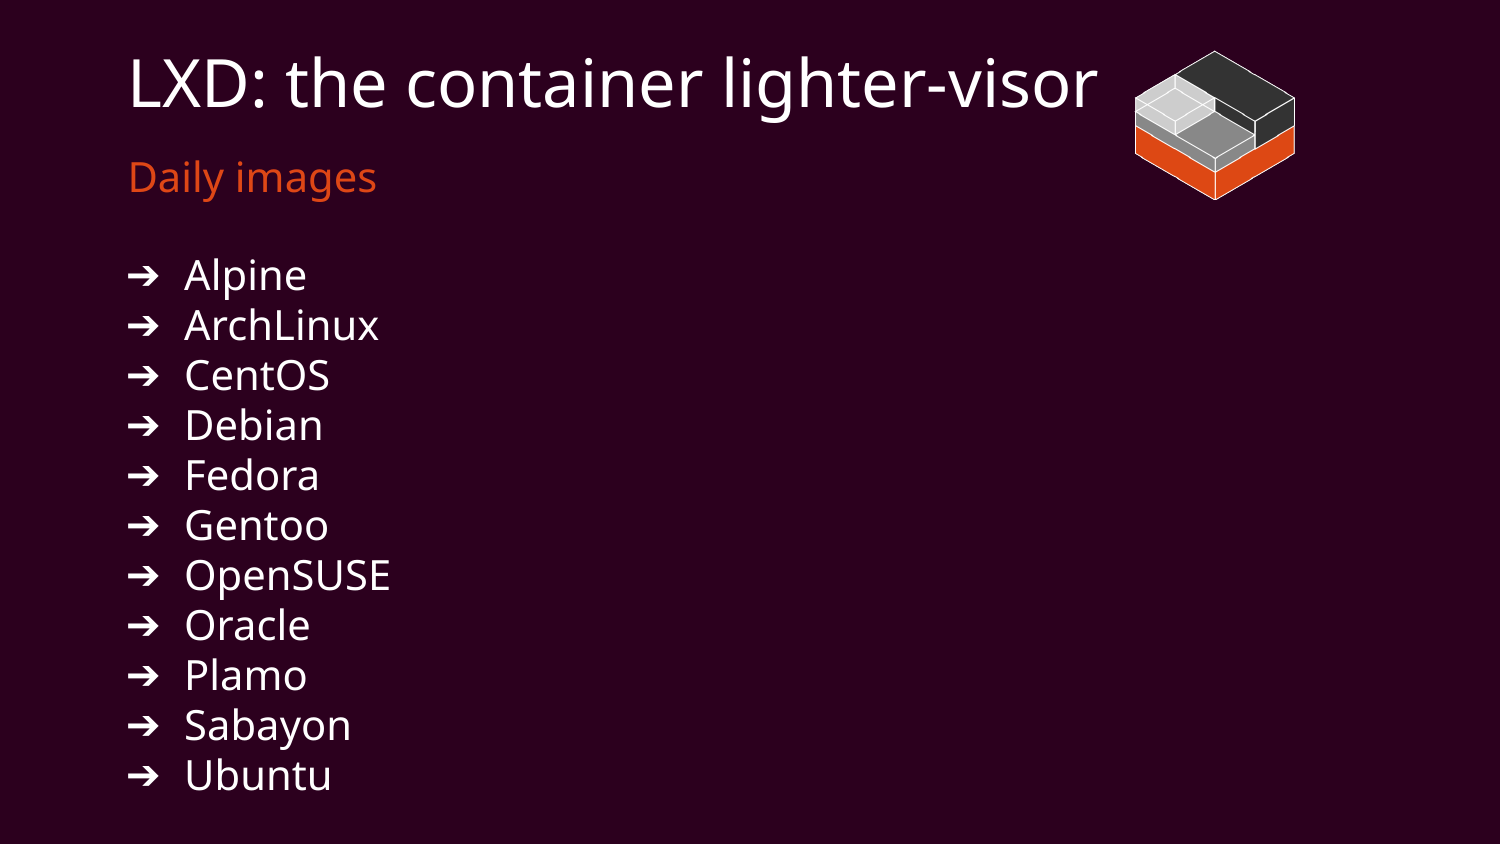

# LXD: the container lighter-visor
Daily images
Alpine
ArchLinux
CentOS
Debian
Fedora
Gentoo
OpenSUSE
Oracle
Plamo
Sabayon
Ubuntu